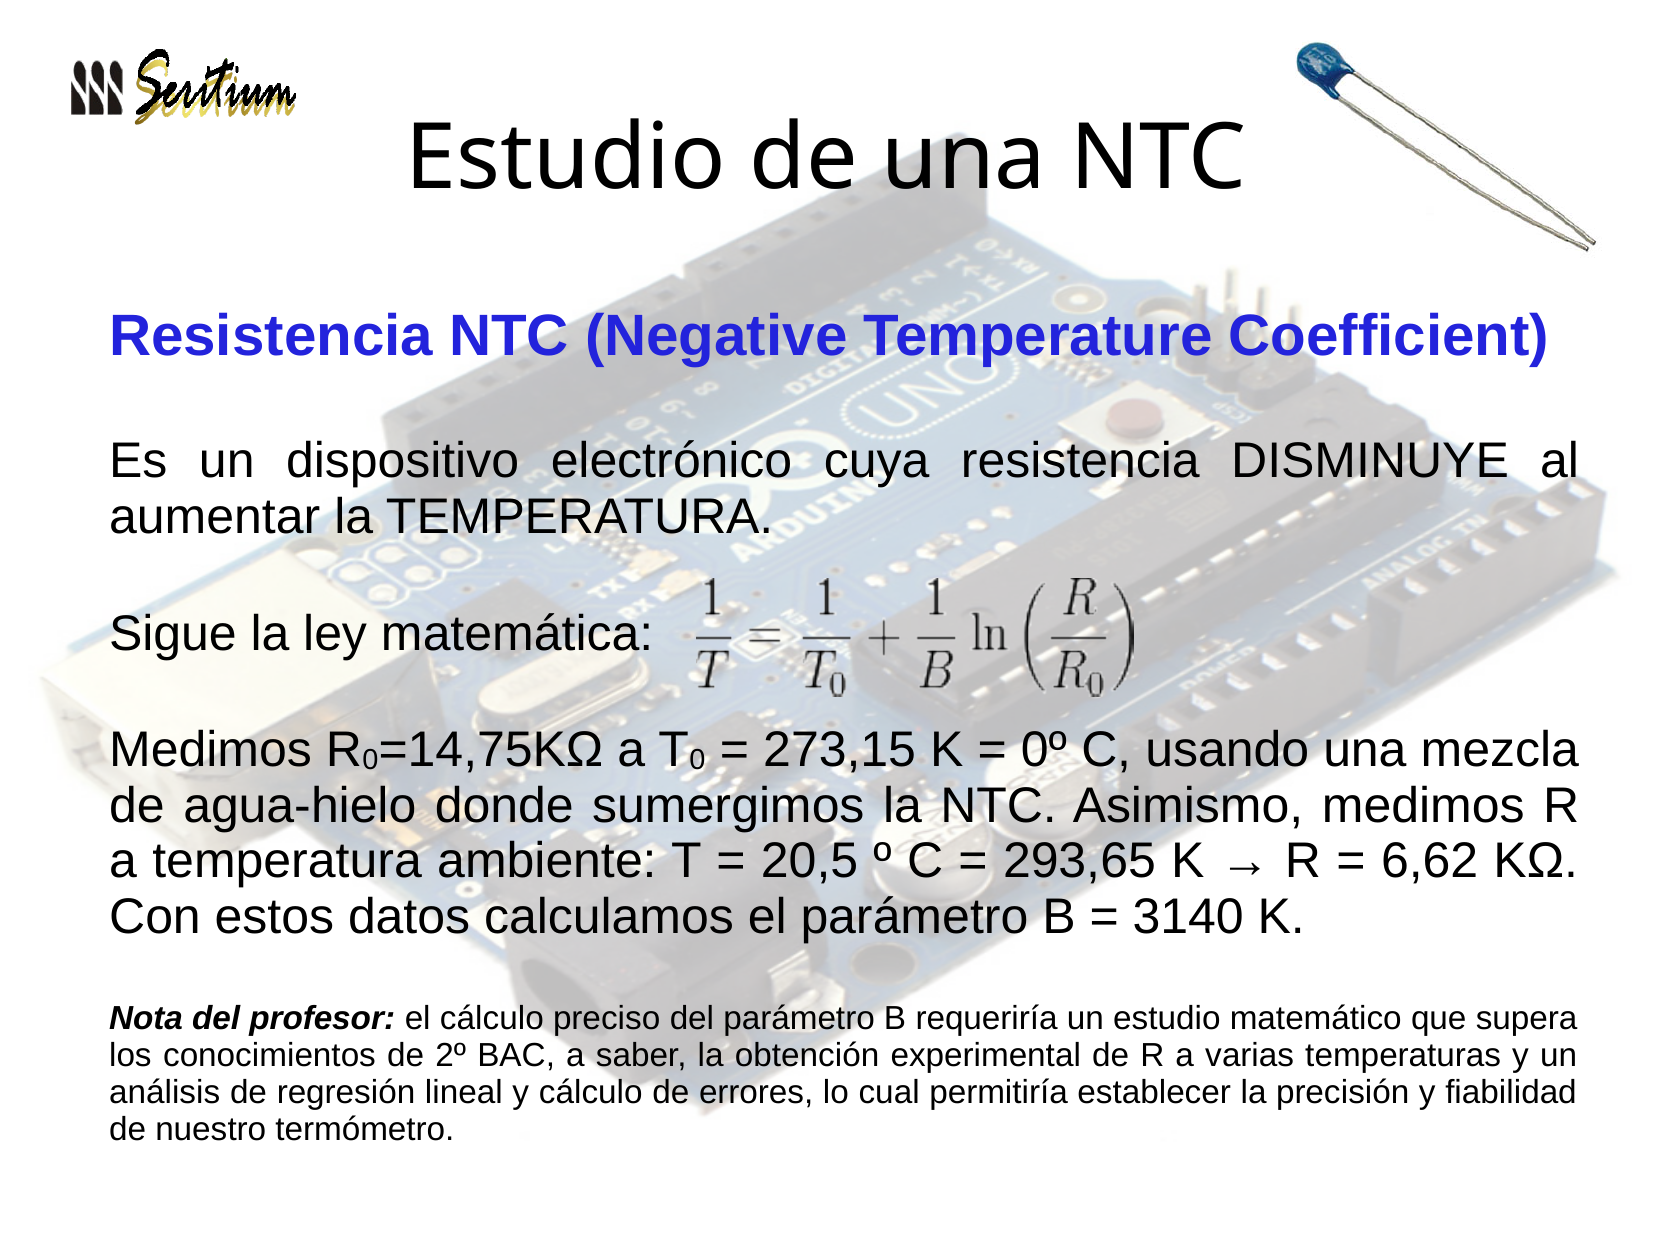

# Estudio de una NTC
Resistencia NTC (Negative Temperature Coefficient)
Es un dispositivo electrónico cuya resistencia DISMINUYE al aumentar la TEMPERATURA.
Sigue la ley matemática:
Medimos R0=14,75KΩ a T0 = 273,15 K = 0º C, usando una mezcla de agua-hielo donde sumergimos la NTC. Asimismo, medimos R a temperatura ambiente: T = 20,5 º C = 293,65 K → R = 6,62 KΩ. Con estos datos calculamos el parámetro B = 3140 K.
Nota del profesor: el cálculo preciso del parámetro B requeriría un estudio matemático que supera los conocimientos de 2º BAC, a saber, la obtención experimental de R a varias temperaturas y un análisis de regresión lineal y cálculo de errores, lo cual permitiría establecer la precisión y fiabilidad de nuestro termómetro.